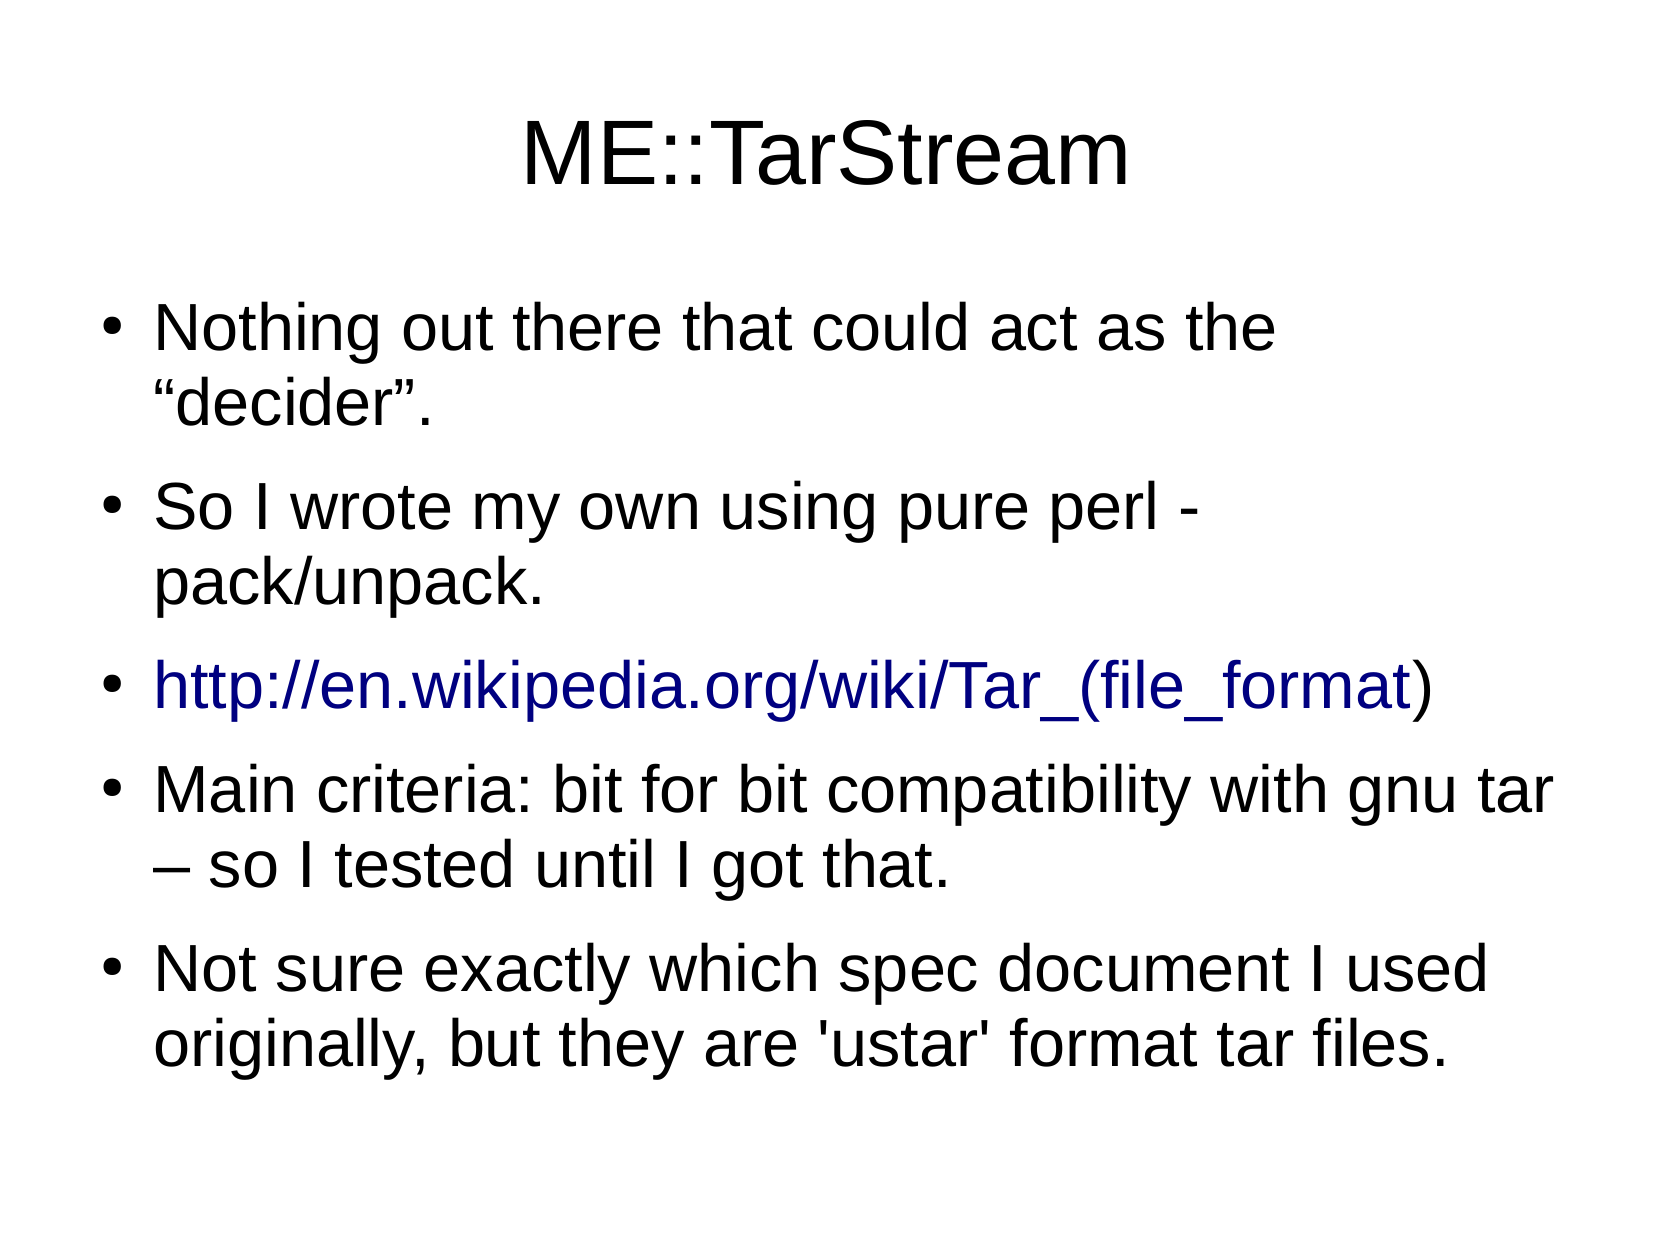

# ME::TarStream
Nothing out there that could act as the “decider”.
So I wrote my own using pure perl - pack/unpack.
http://en.wikipedia.org/wiki/Tar_(file_format)
Main criteria: bit for bit compatibility with gnu tar – so I tested until I got that.
Not sure exactly which spec document I used originally, but they are 'ustar' format tar files.